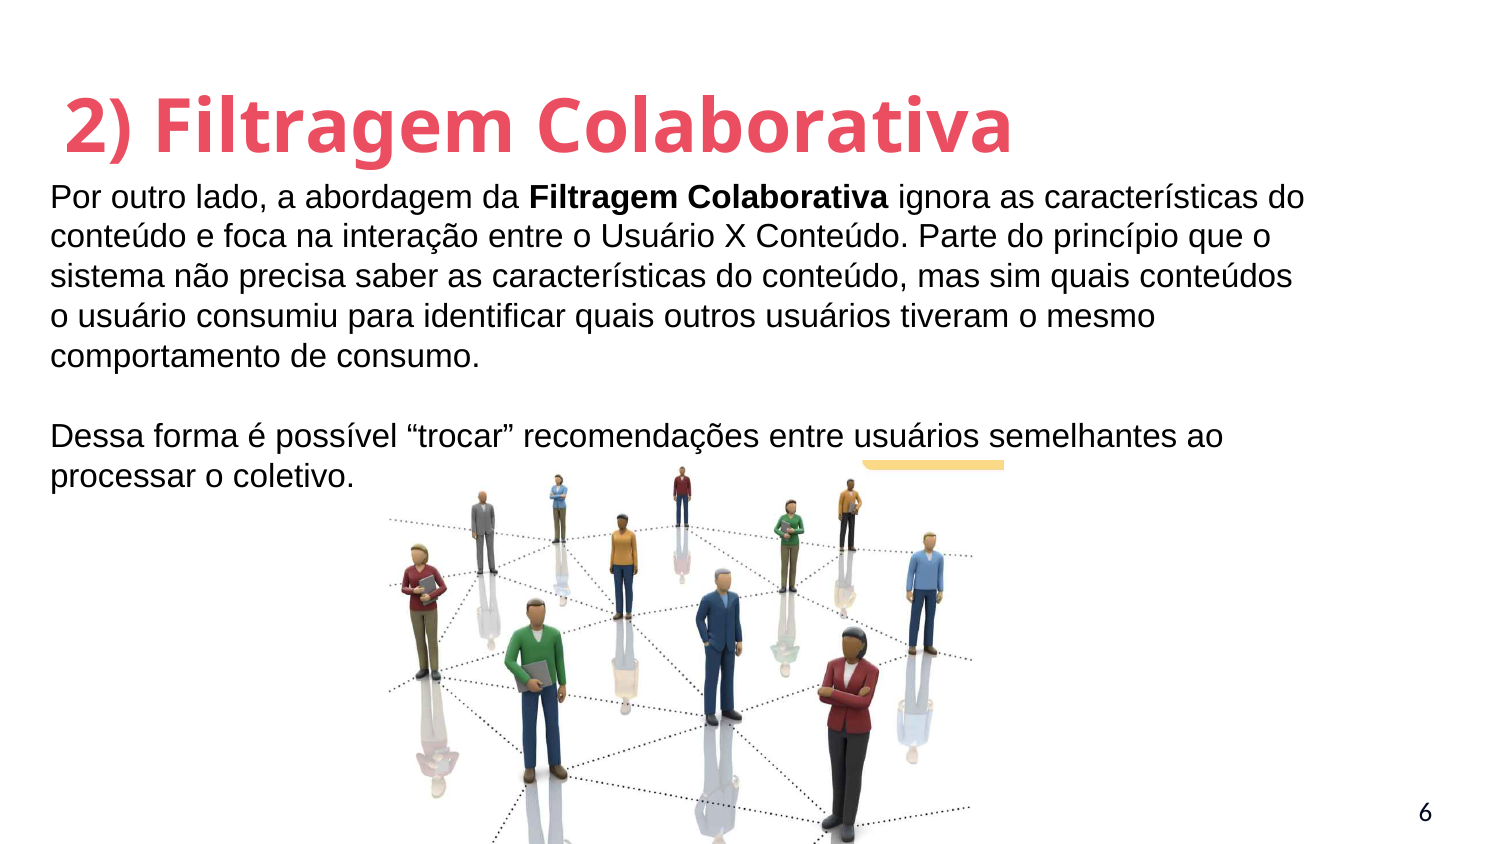

2) Filtragem Colaborativa
# Por outro lado, a abordagem da Filtragem Colaborativa ignora as características do conteúdo e foca na interação entre o Usuário X Conteúdo. Parte do princípio que o sistema não precisa saber as características do conteúdo, mas sim quais conteúdos o usuário consumiu para identificar quais outros usuários tiveram o mesmo comportamento de consumo. Dessa forma é possível “trocar” recomendações entre usuários semelhantes ao processar o coletivo.